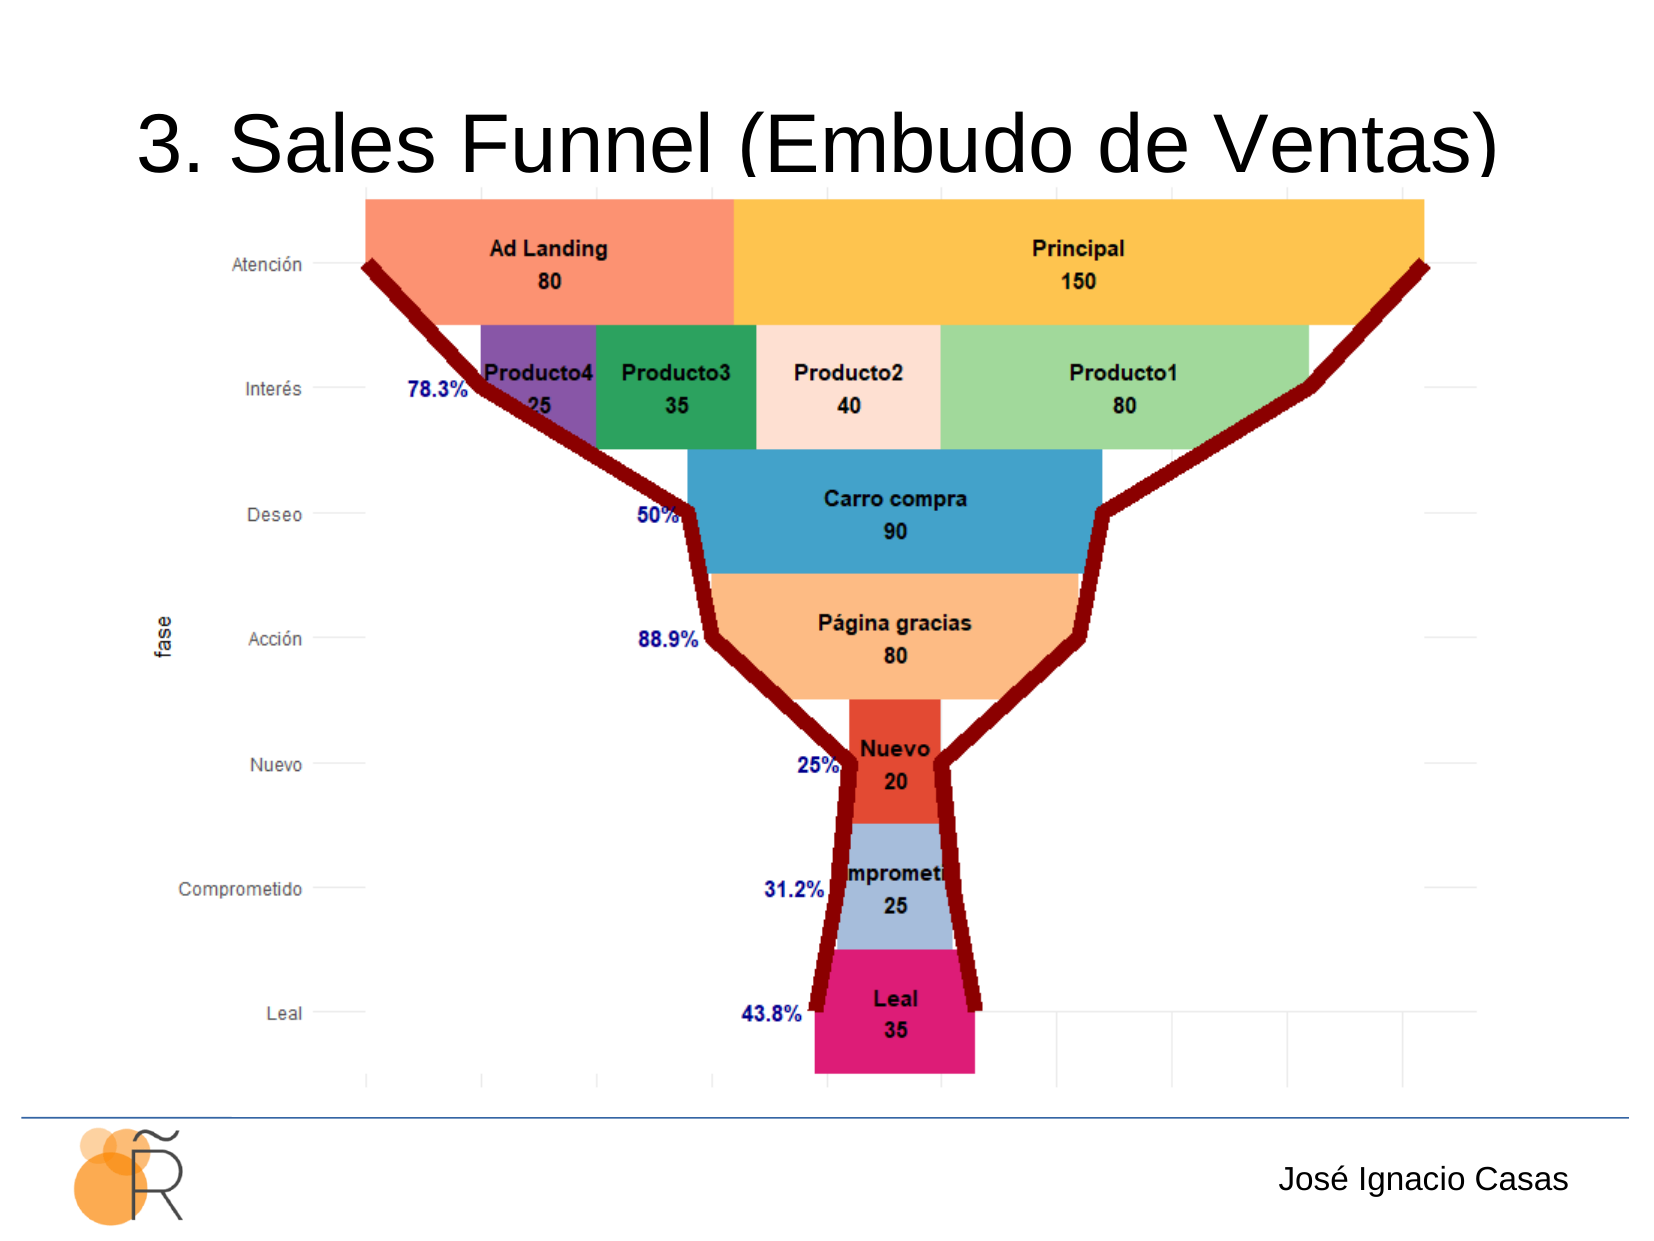

# 3. Sales Funnel (Embudo de Ventas)